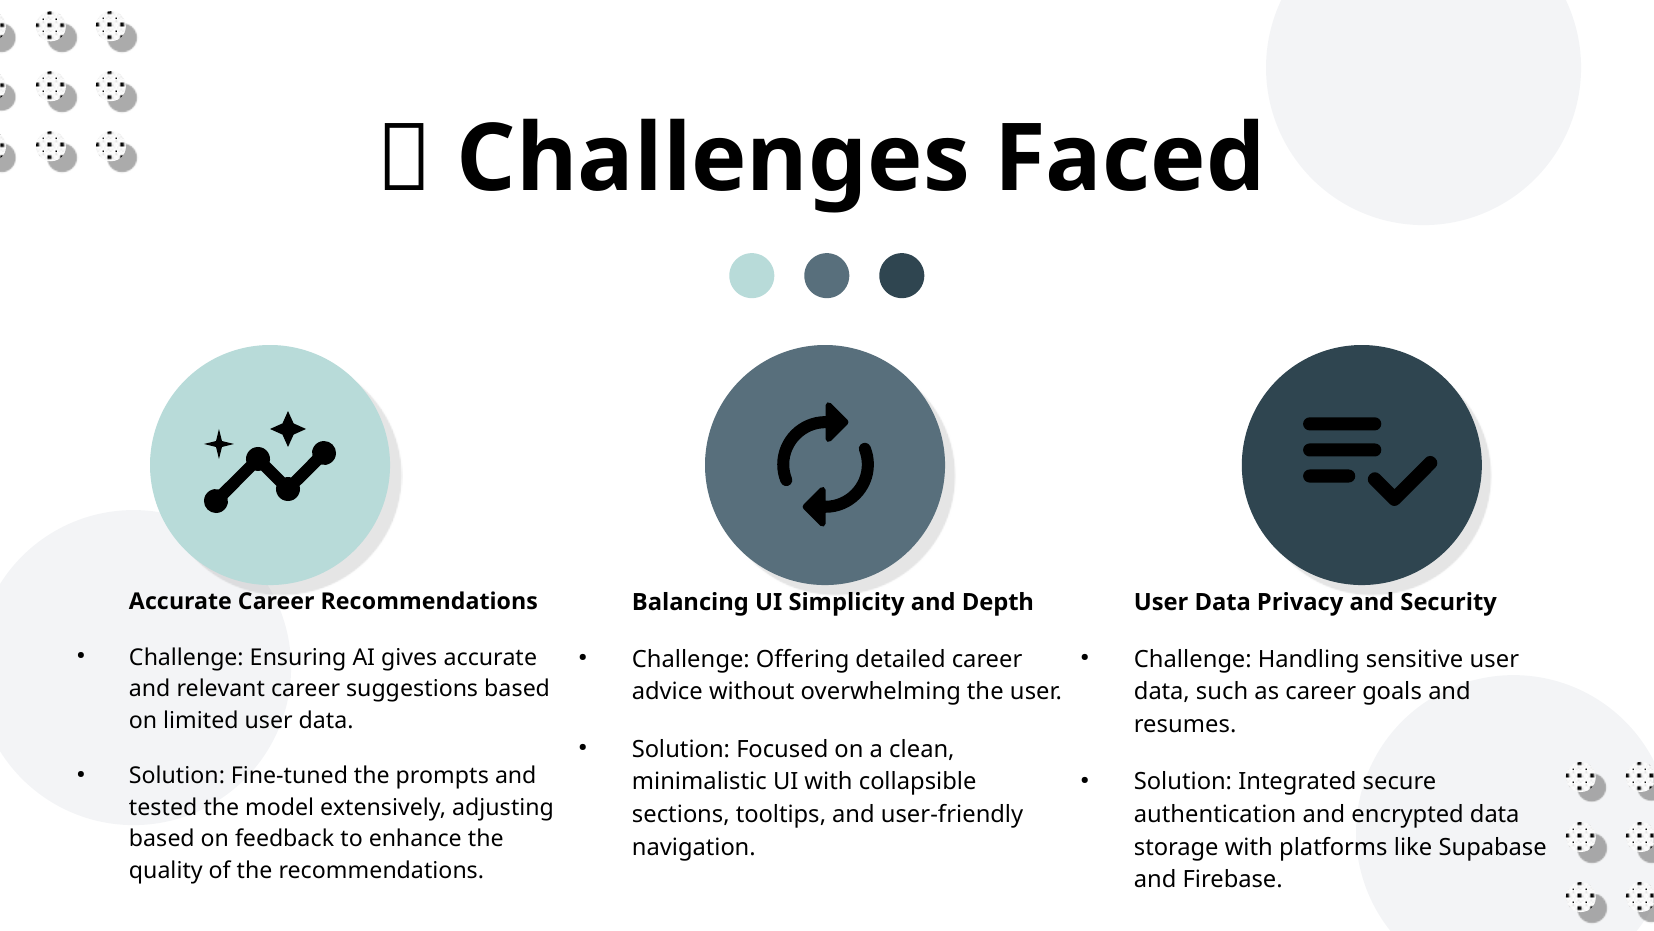

# 🚧 Challenges Faced
Accurate Career Recommendations
Challenge: Ensuring AI gives accurate and relevant career suggestions based on limited user data.
Solution: Fine-tuned the prompts and tested the model extensively, adjusting based on feedback to enhance the quality of the recommendations.
Balancing UI Simplicity and Depth
Challenge: Offering detailed career advice without overwhelming the user.
Solution: Focused on a clean, minimalistic UI with collapsible sections, tooltips, and user-friendly navigation.
User Data Privacy and Security
Challenge: Handling sensitive user data, such as career goals and resumes.
Solution: Integrated secure authentication and encrypted data storage with platforms like Supabase and Firebase.